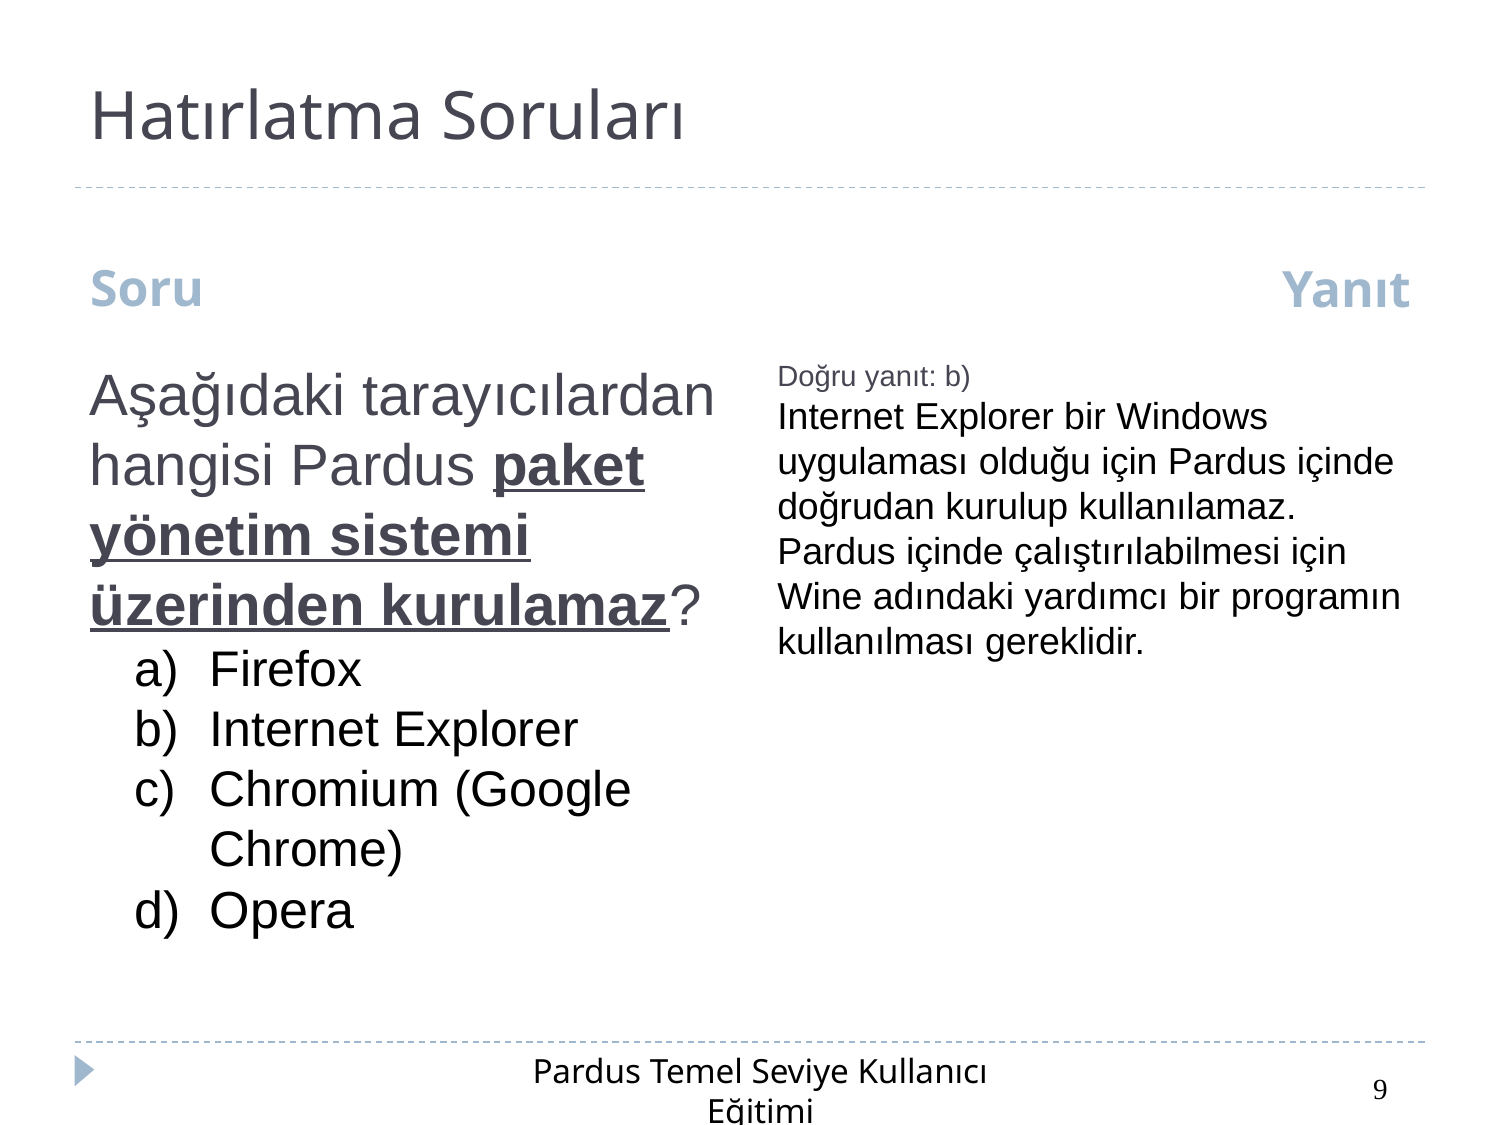

# Hatırlatma Soruları
Soru
Yanıt
Aşağıdaki tarayıcılardan hangisi Pardus paket yönetim sistemi üzerinden kurulamaz?
Firefox
Internet Explorer
Chromium (Google Chrome)
Opera
Doğru yanıt: b)
Internet Explorer bir Windows uygulaması olduğu için Pardus içinde doğrudan kurulup kullanılamaz. Pardus içinde çalıştırılabilmesi için Wine adındaki yardımcı bir programın kullanılması gereklidir.